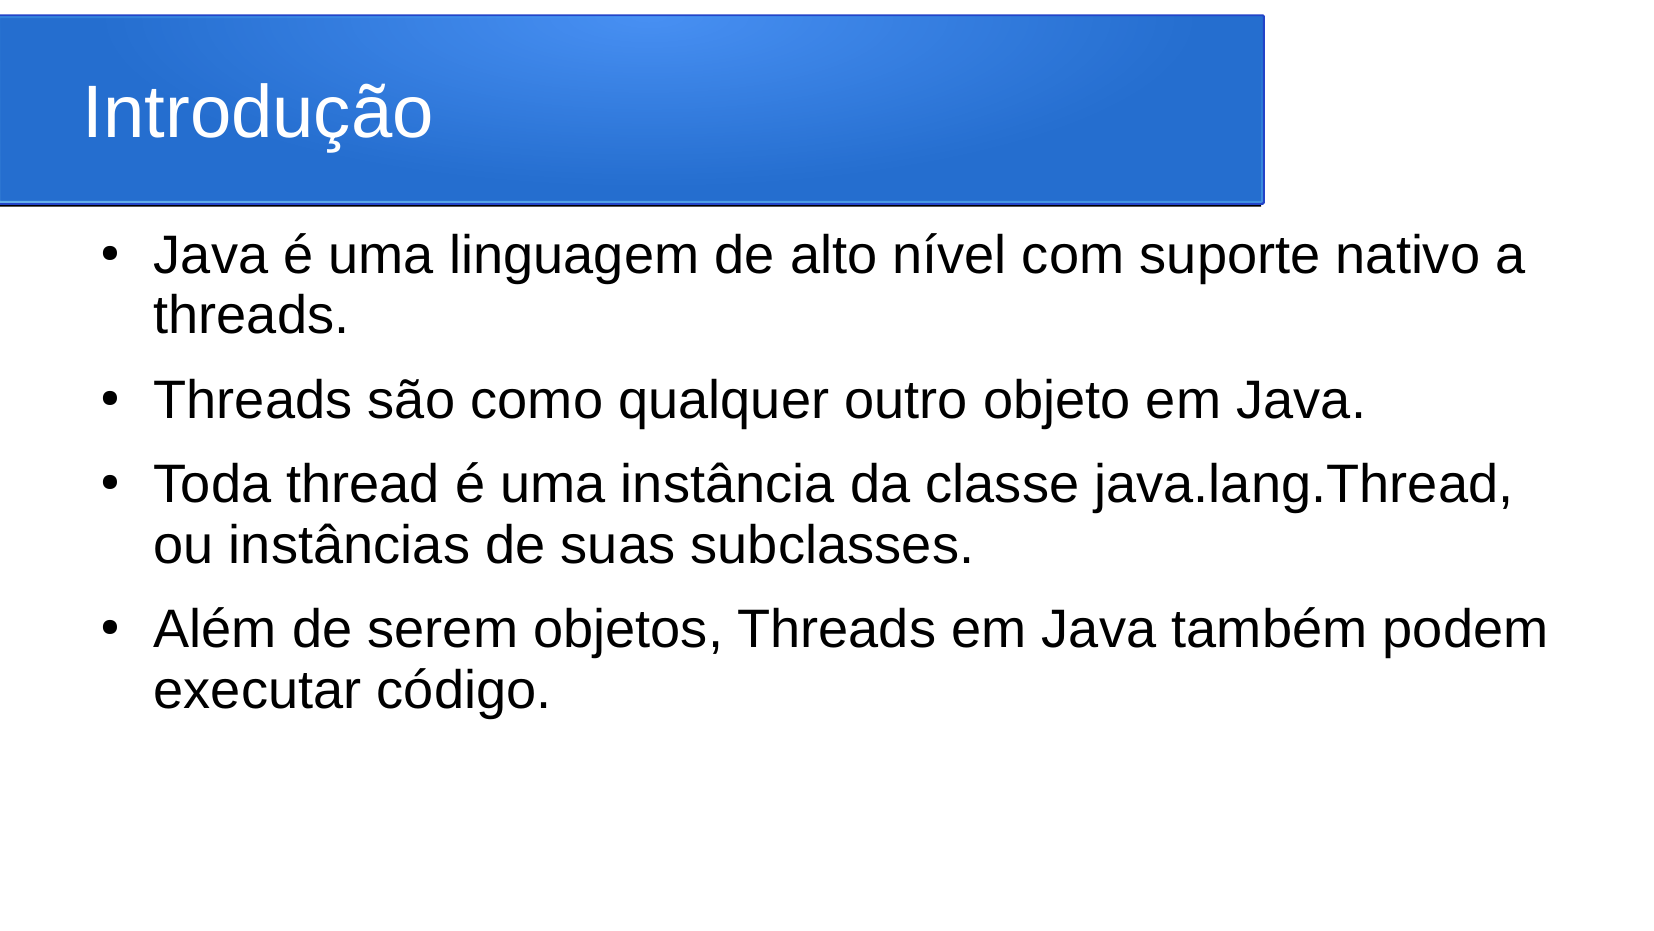

# Introdução
Java é uma linguagem de alto nível com suporte nativo a threads.
Threads são como qualquer outro objeto em Java.
Toda thread é uma instância da classe java.lang.Thread, ou instâncias de suas subclasses.
Além de serem objetos, Threads em Java também podem executar código.